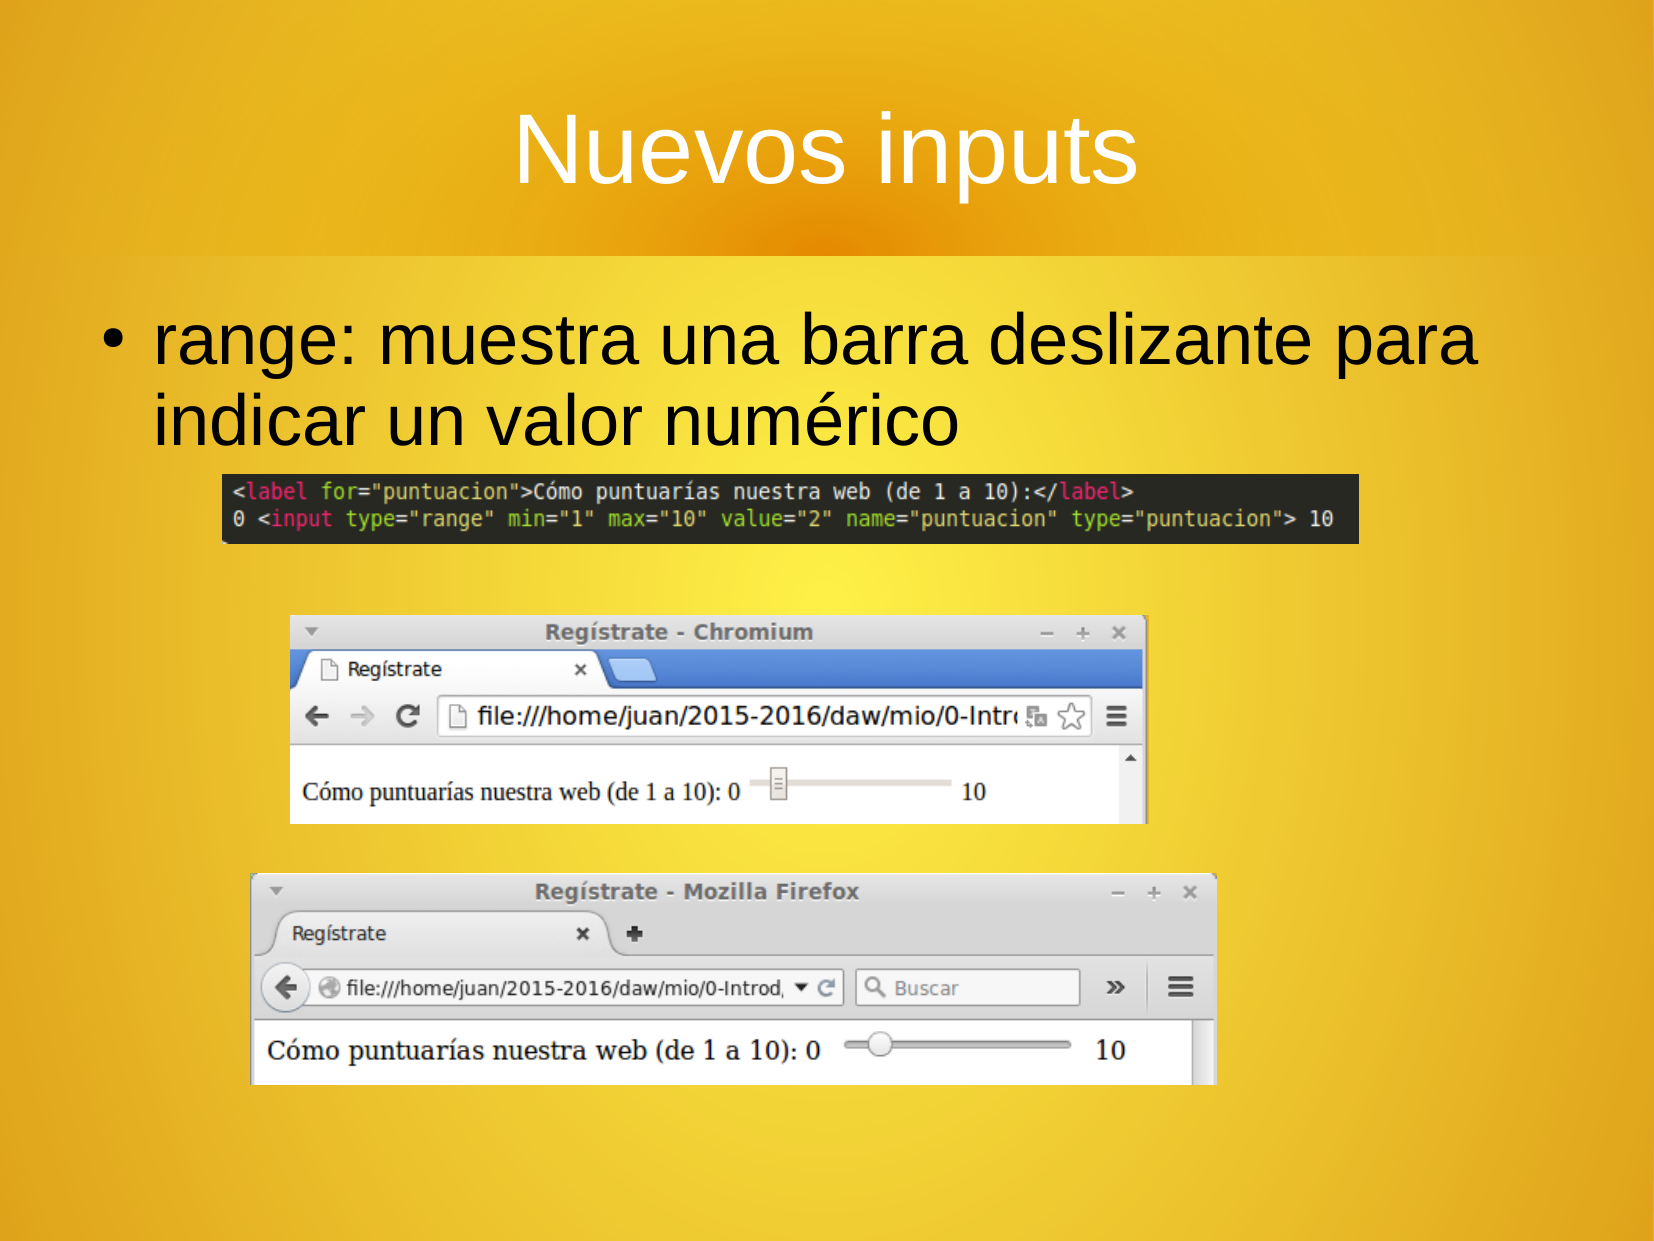

# Nuevos inputs
range: muestra una barra deslizante para indicar un valor numérico